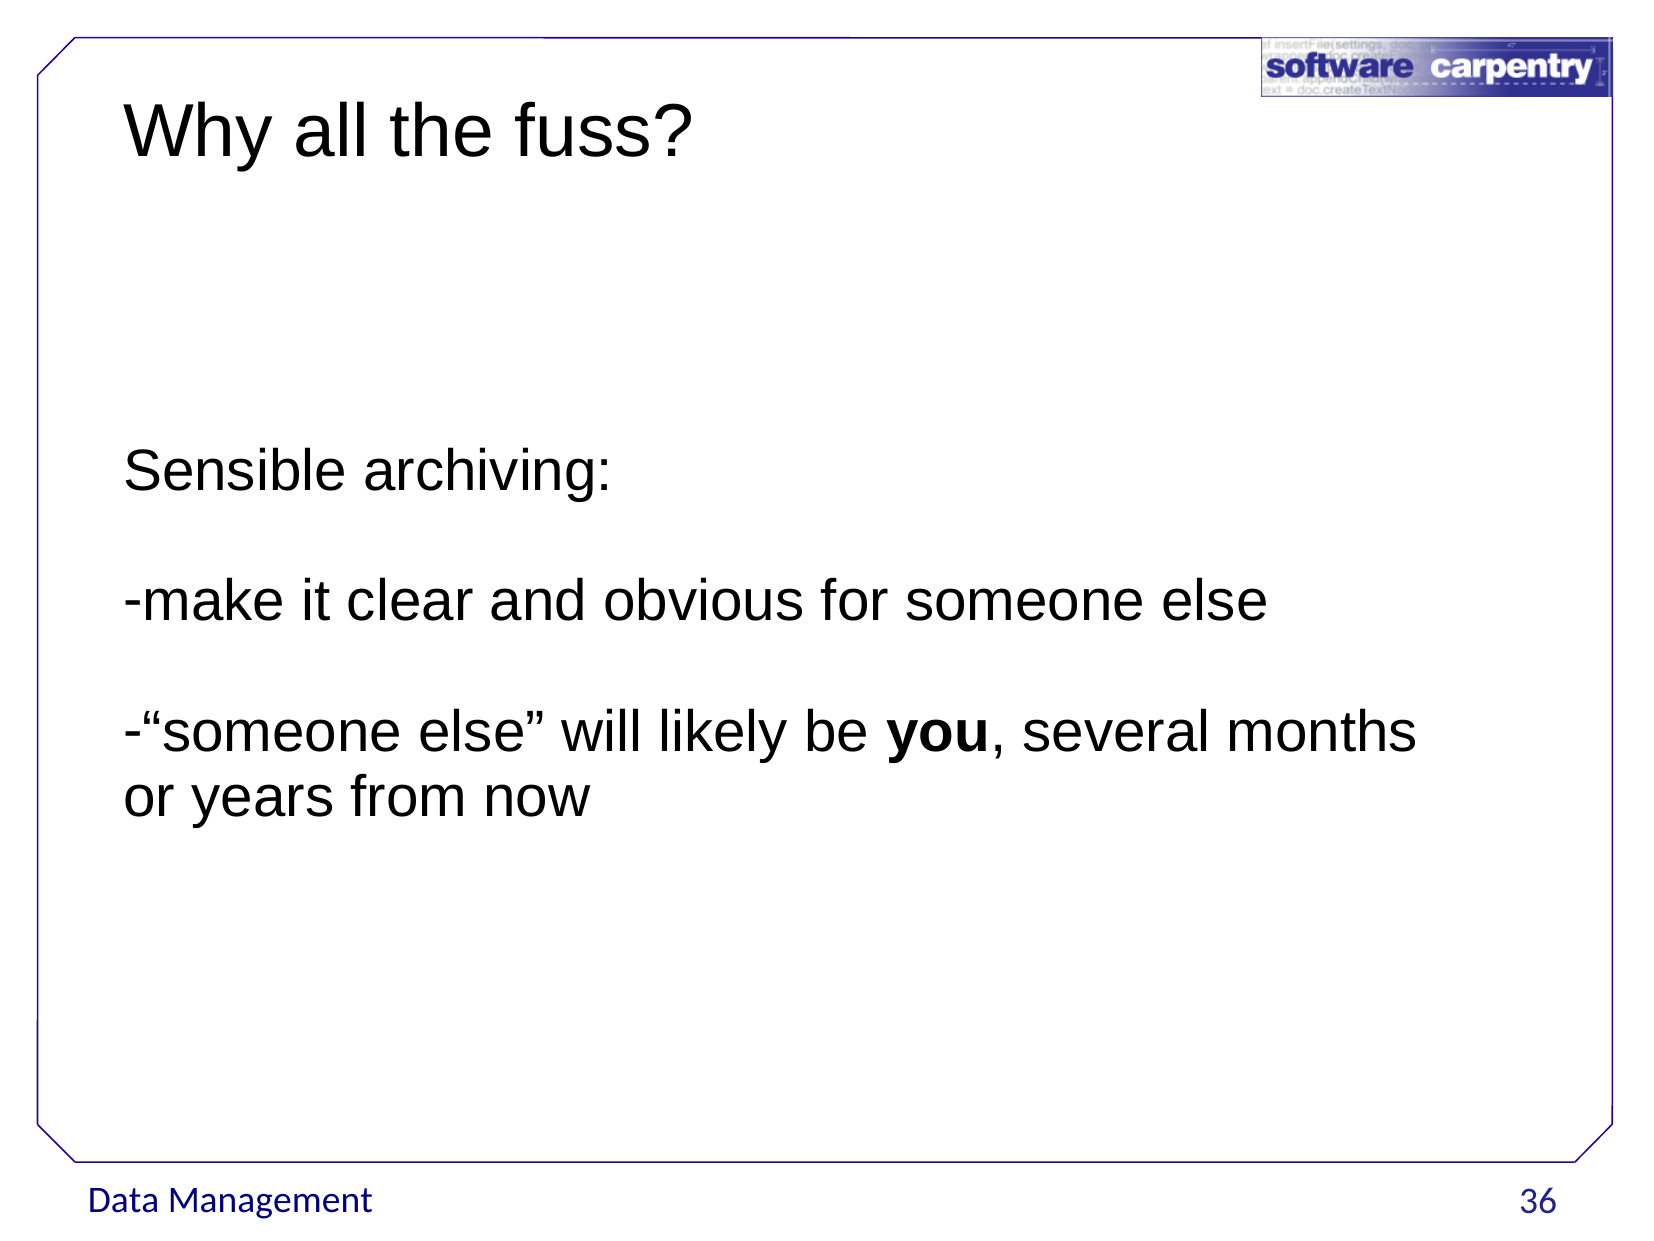

Why all the fuss?
Sensible archiving:
make it clear and obvious for someone else
“someone else” will likely be you, several months or years from now